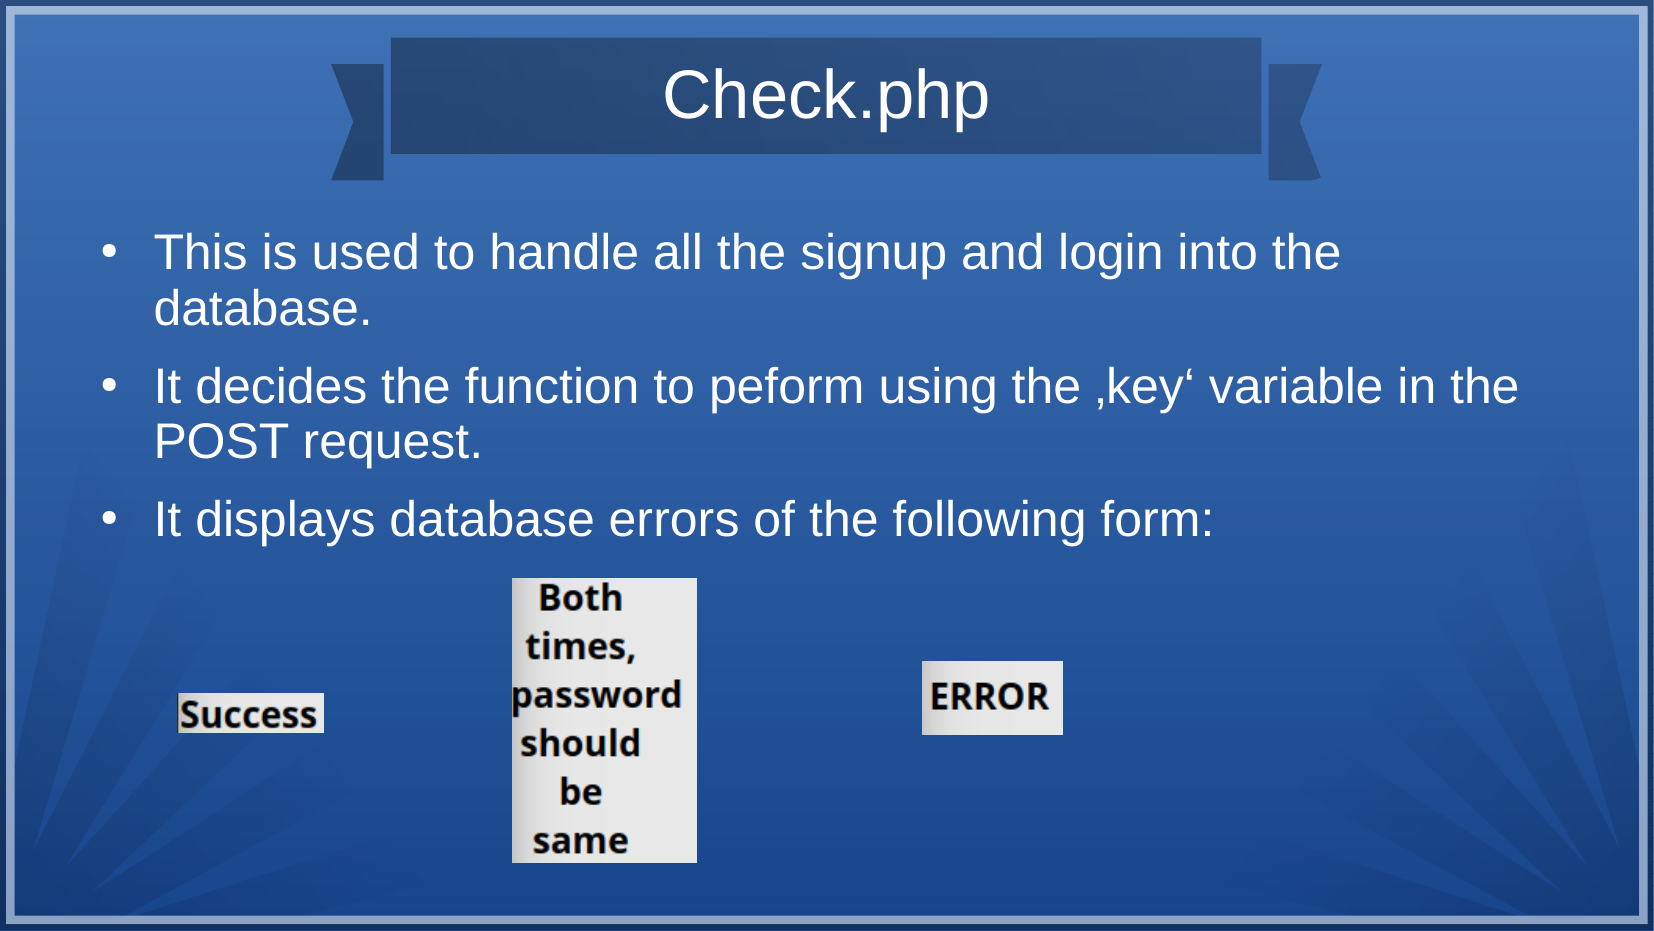

# Check.php
This is used to handle all the signup and login into the database.
It decides the function to peform using the ‚key‘ variable in the POST request.
It displays database errors of the following form: